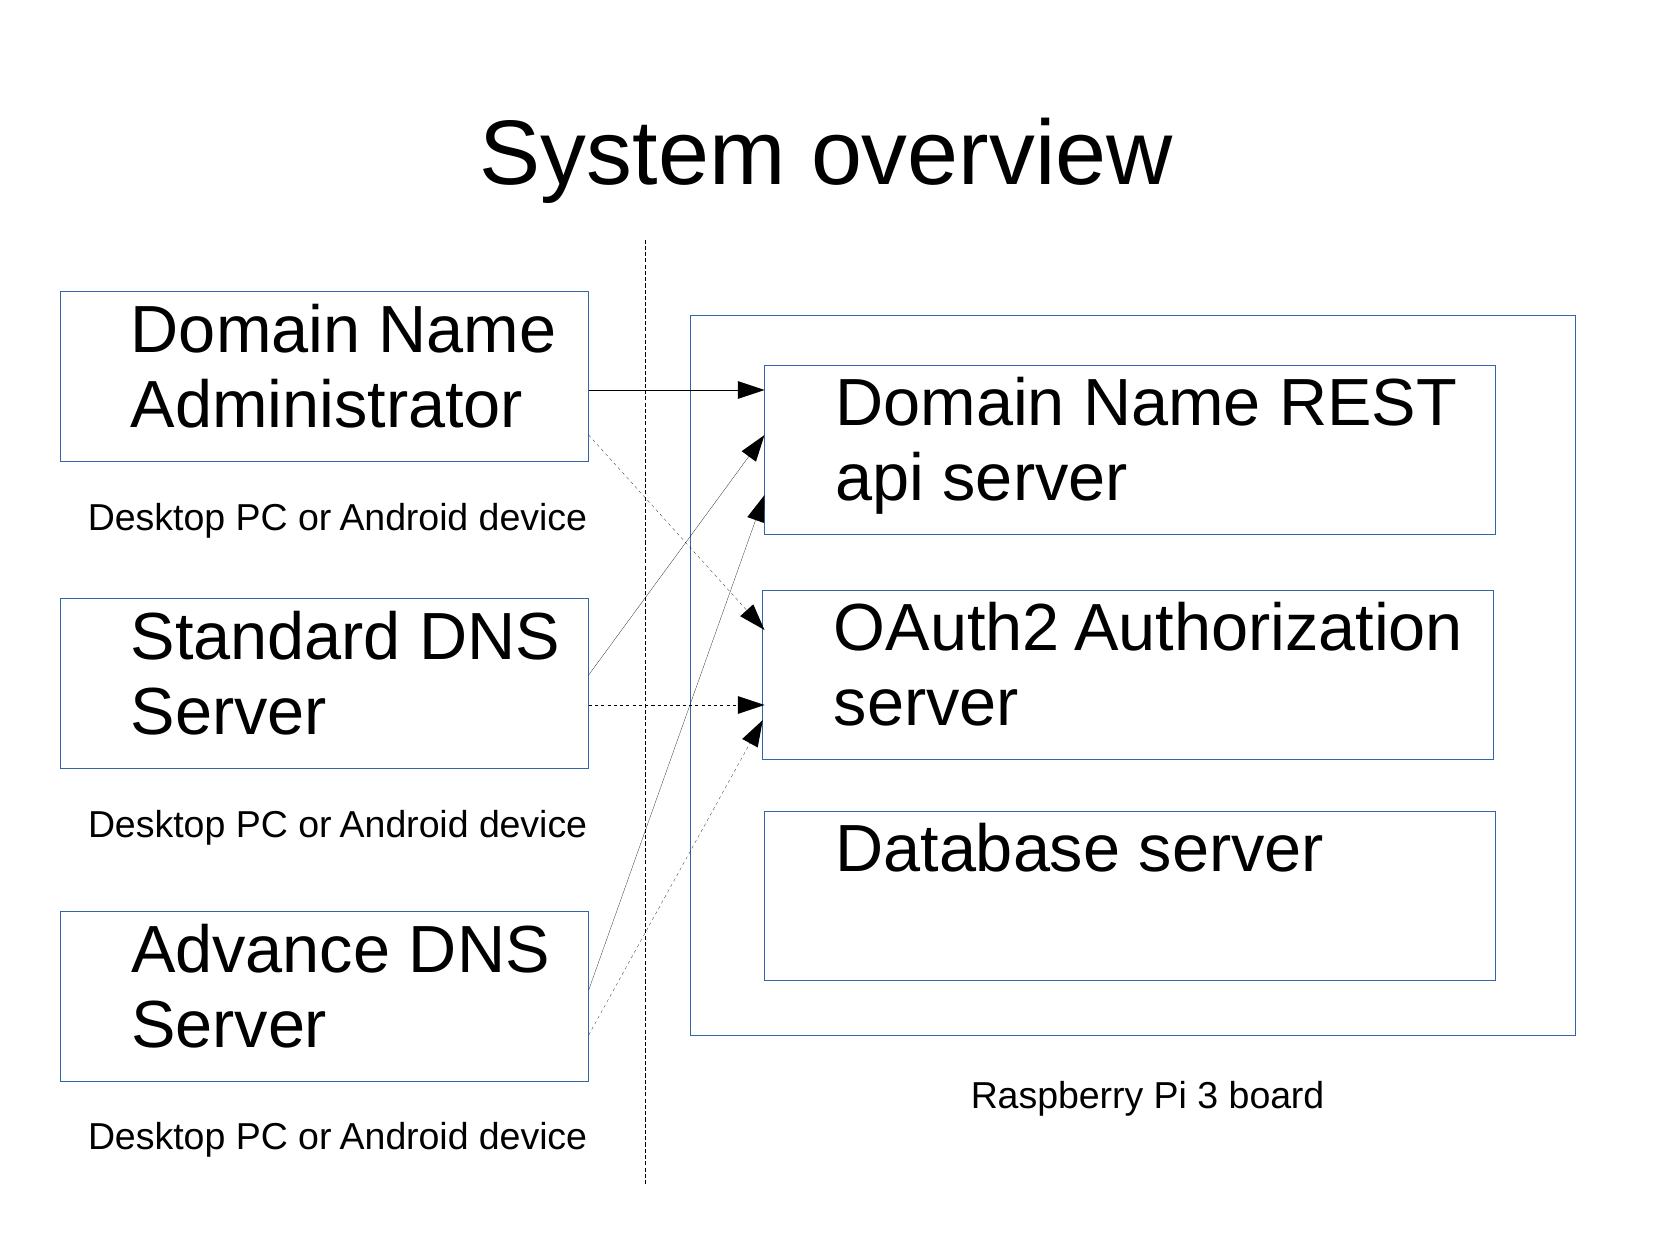

# System overview
Domain Name Administrator
Domain Name REST api server
Desktop PC or Android device
OAuth2 Authorization server
Standard DNS Server
Desktop PC or Android device
Database server
Advance DNS Server
Raspberry Pi 3 board
Desktop PC or Android device